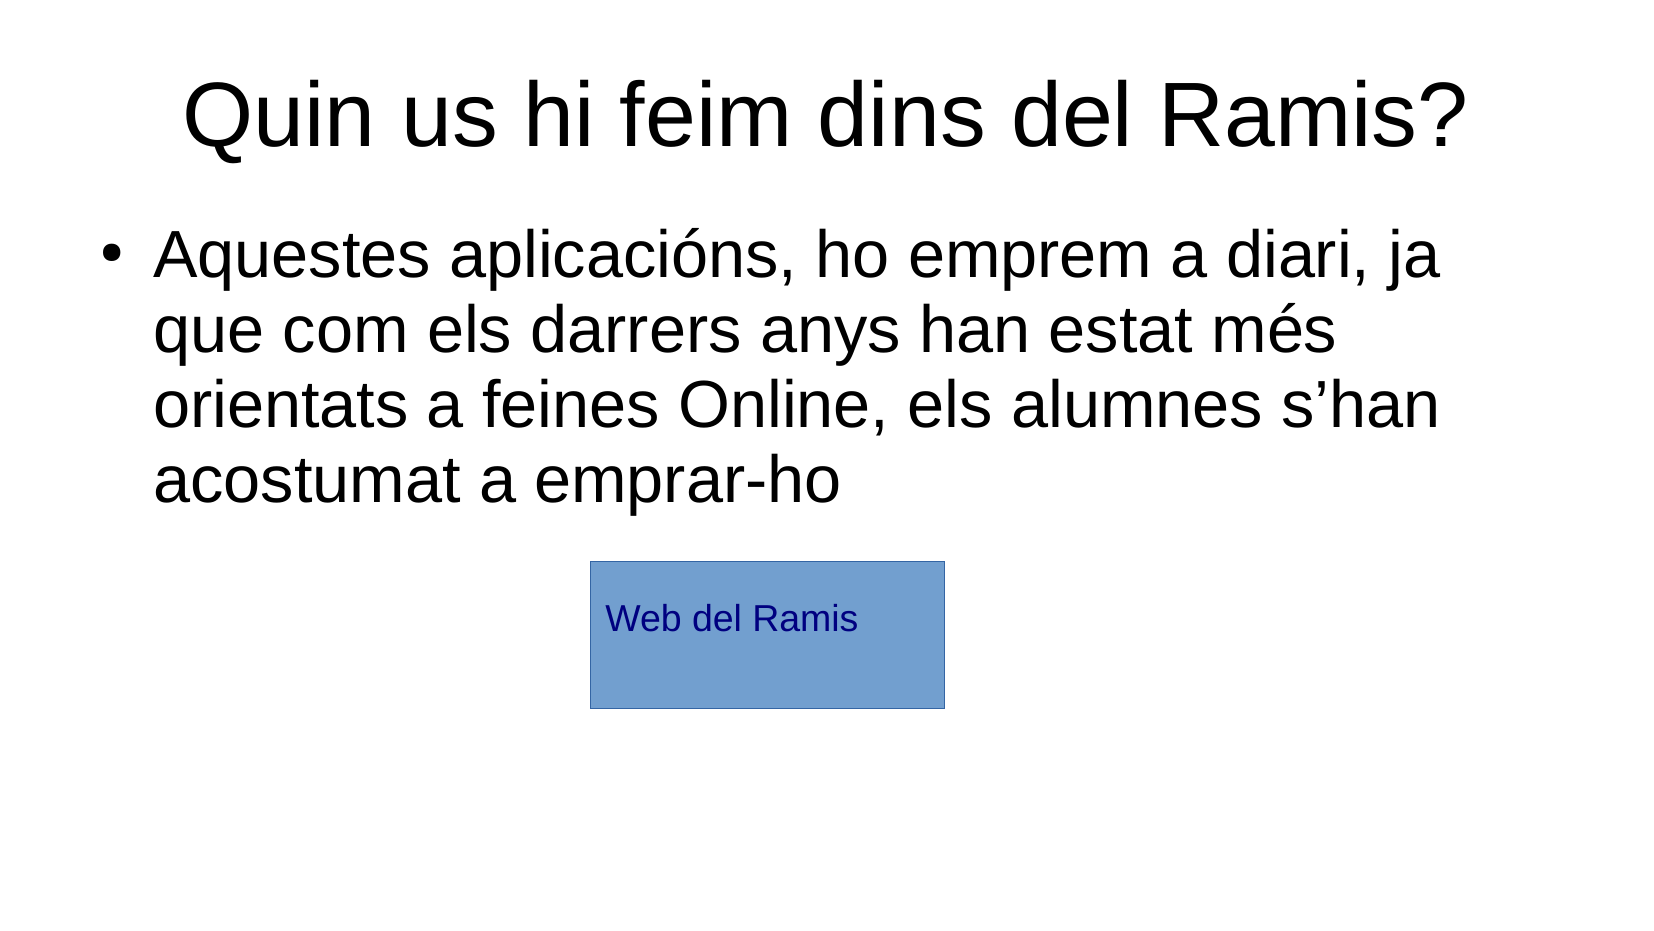

# Quin us hi feim dins del Ramis?
Aquestes aplicacións, ho emprem a diari, ja que com els darrers anys han estat més orientats a feines Online, els alumnes s’han acostumat a emprar-ho
Web del Ramis